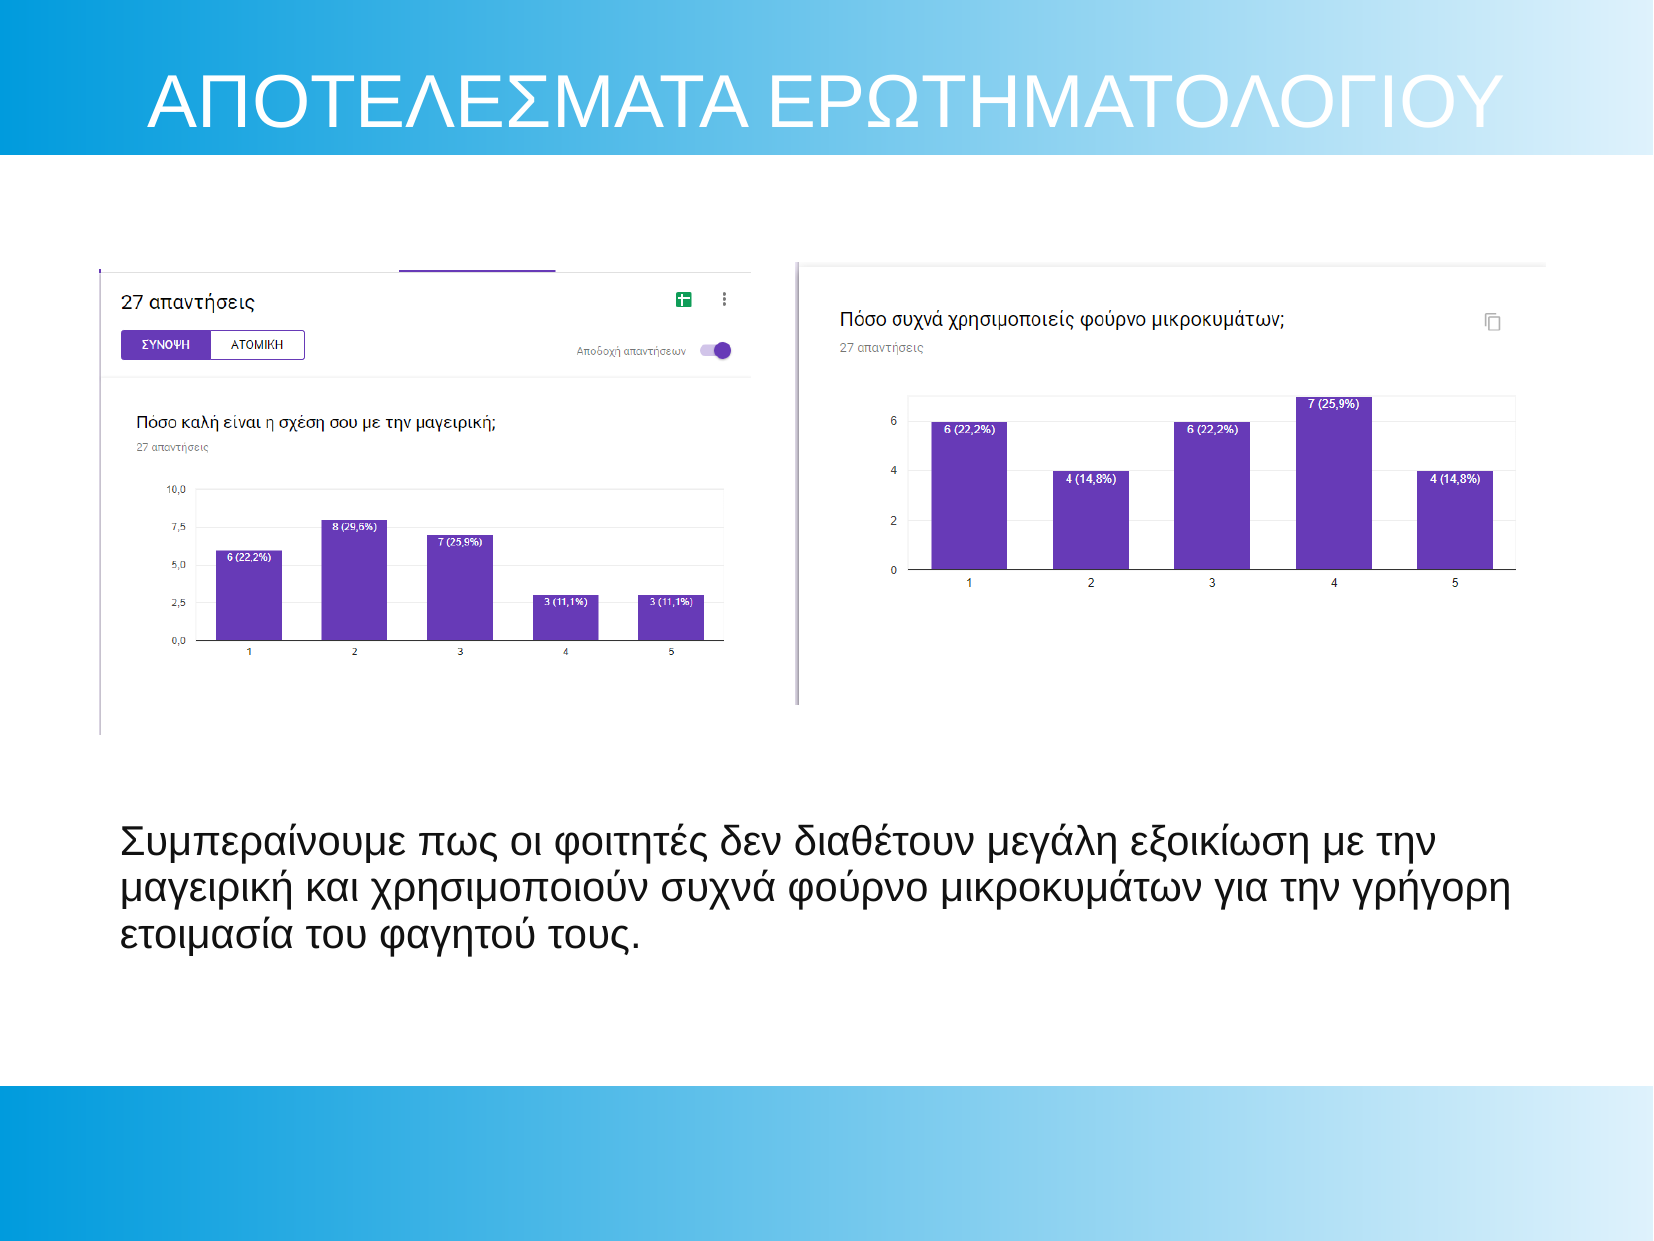

# ΑΠΟΤΕΛΕΣΜΑΤΑ ΕΡΩΤΗΜΑΤΟΛΟΓΙΟΥ
Συμπεραίνουμε πως οι φοιτητές δεν διαθέτουν μεγάλη εξοικίωση με την μαγειρική και χρησιμοποιούν συχνά φούρνο μικροκυμάτων για την γρήγορη ετοιμασία του φαγητού τους.